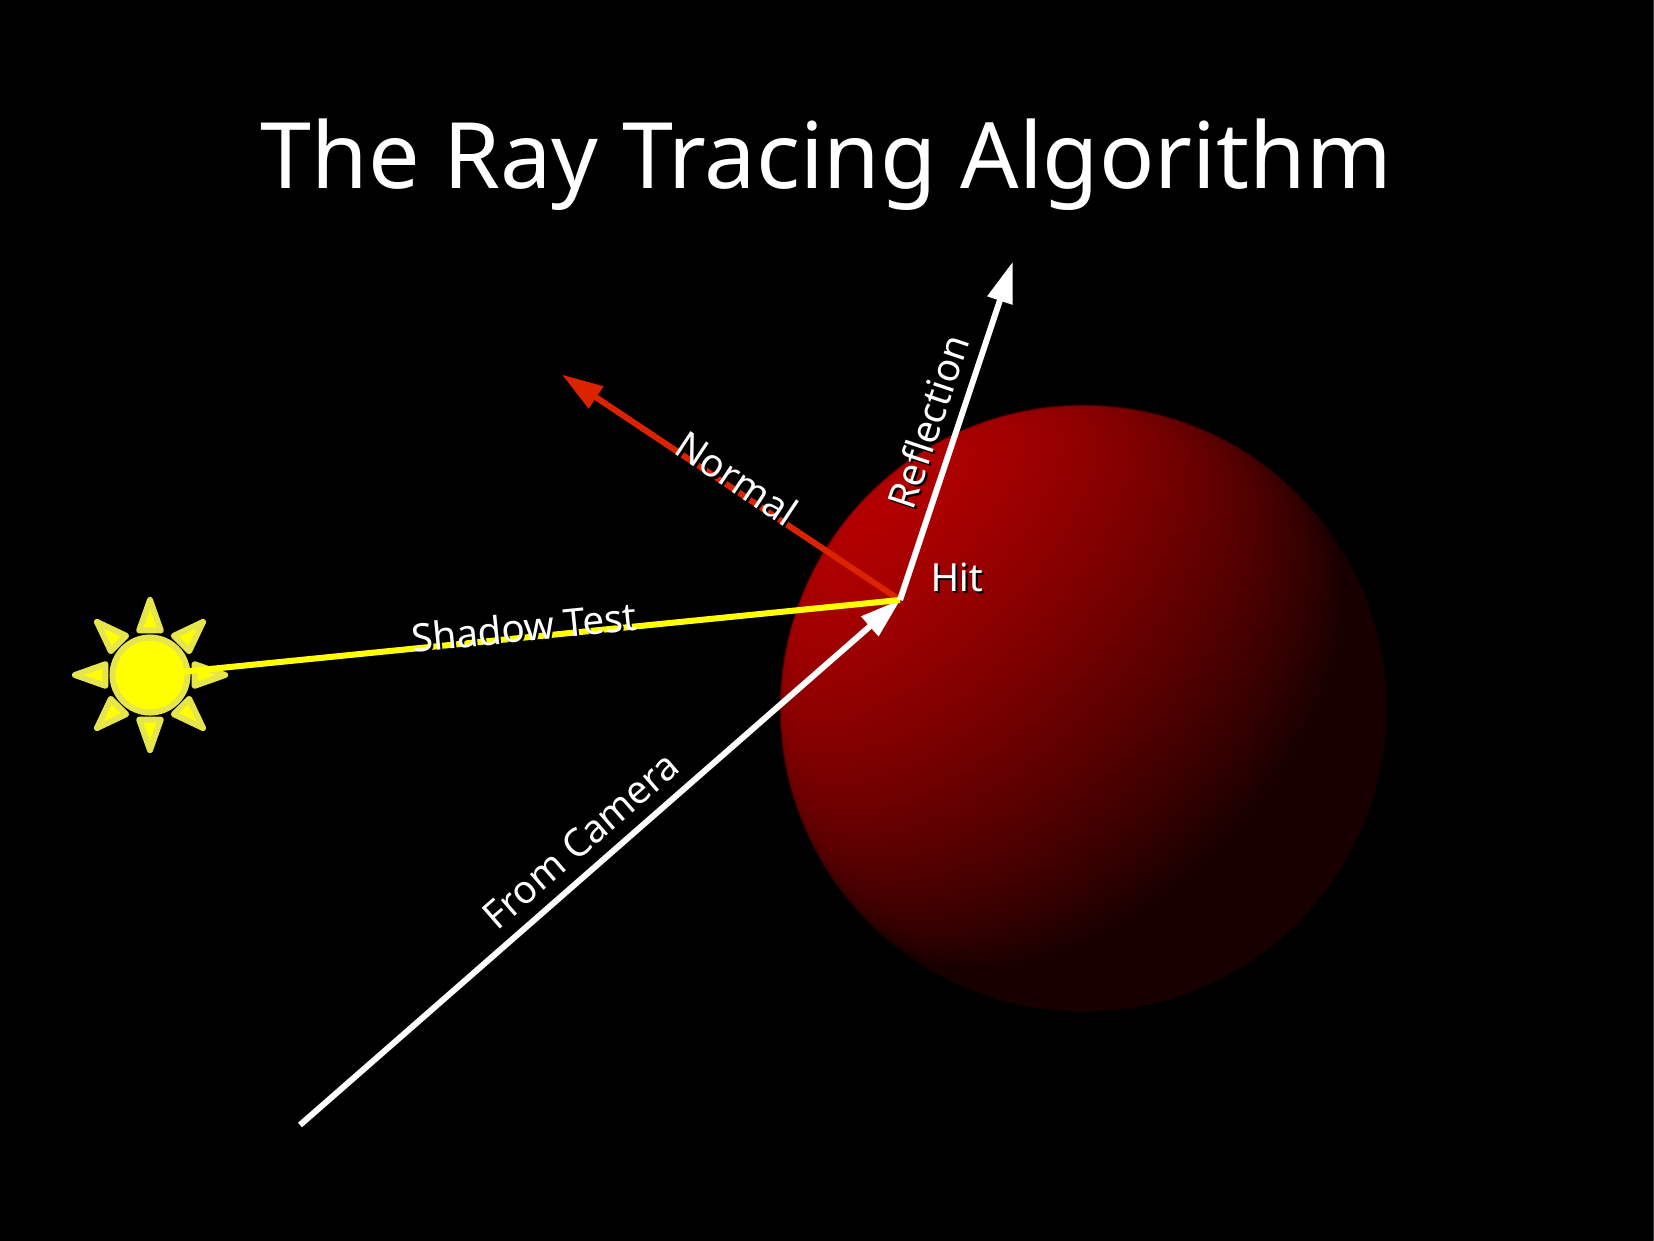

# The Ray Tracing Algorithm
Reflection
Normal
Hit
Shadow Test
From Camera